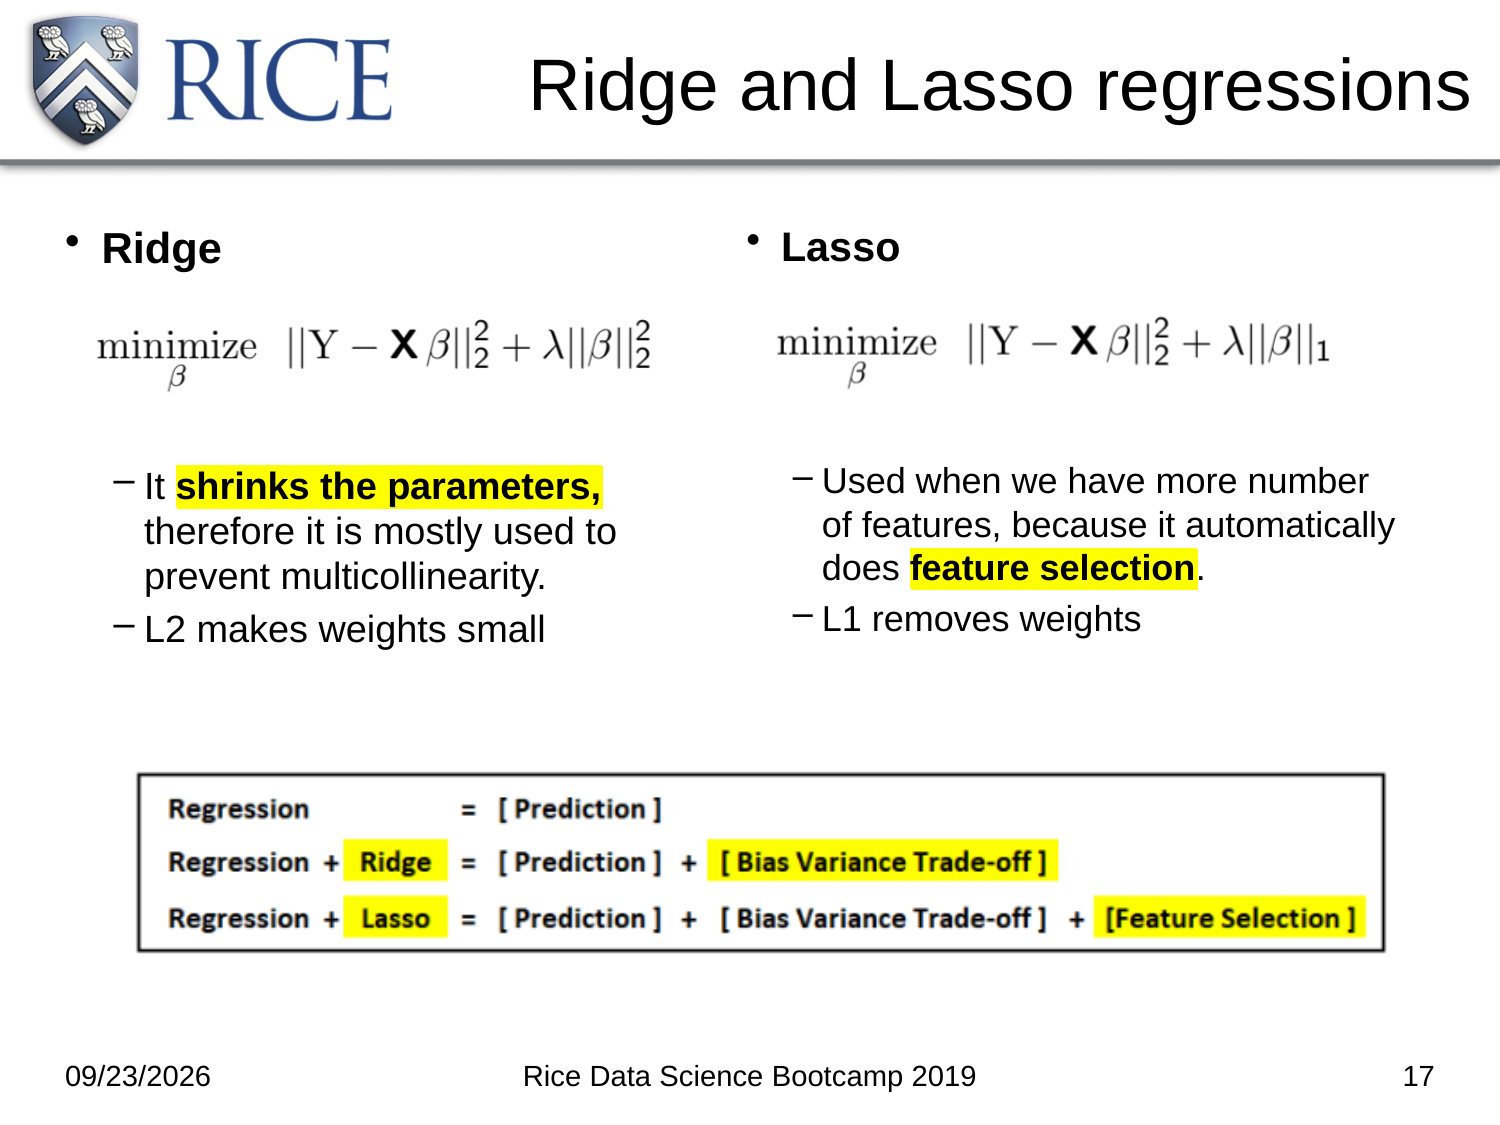

# Ridge and Lasso regressions
Ridge
It shrinks the parameters, therefore it is mostly used to prevent multicollinearity.
L2 makes weights small
Lasso
Used when we have more number of features, because it automatically does feature selection.
L1 removes weights
Rice Data Science Bootcamp 2019